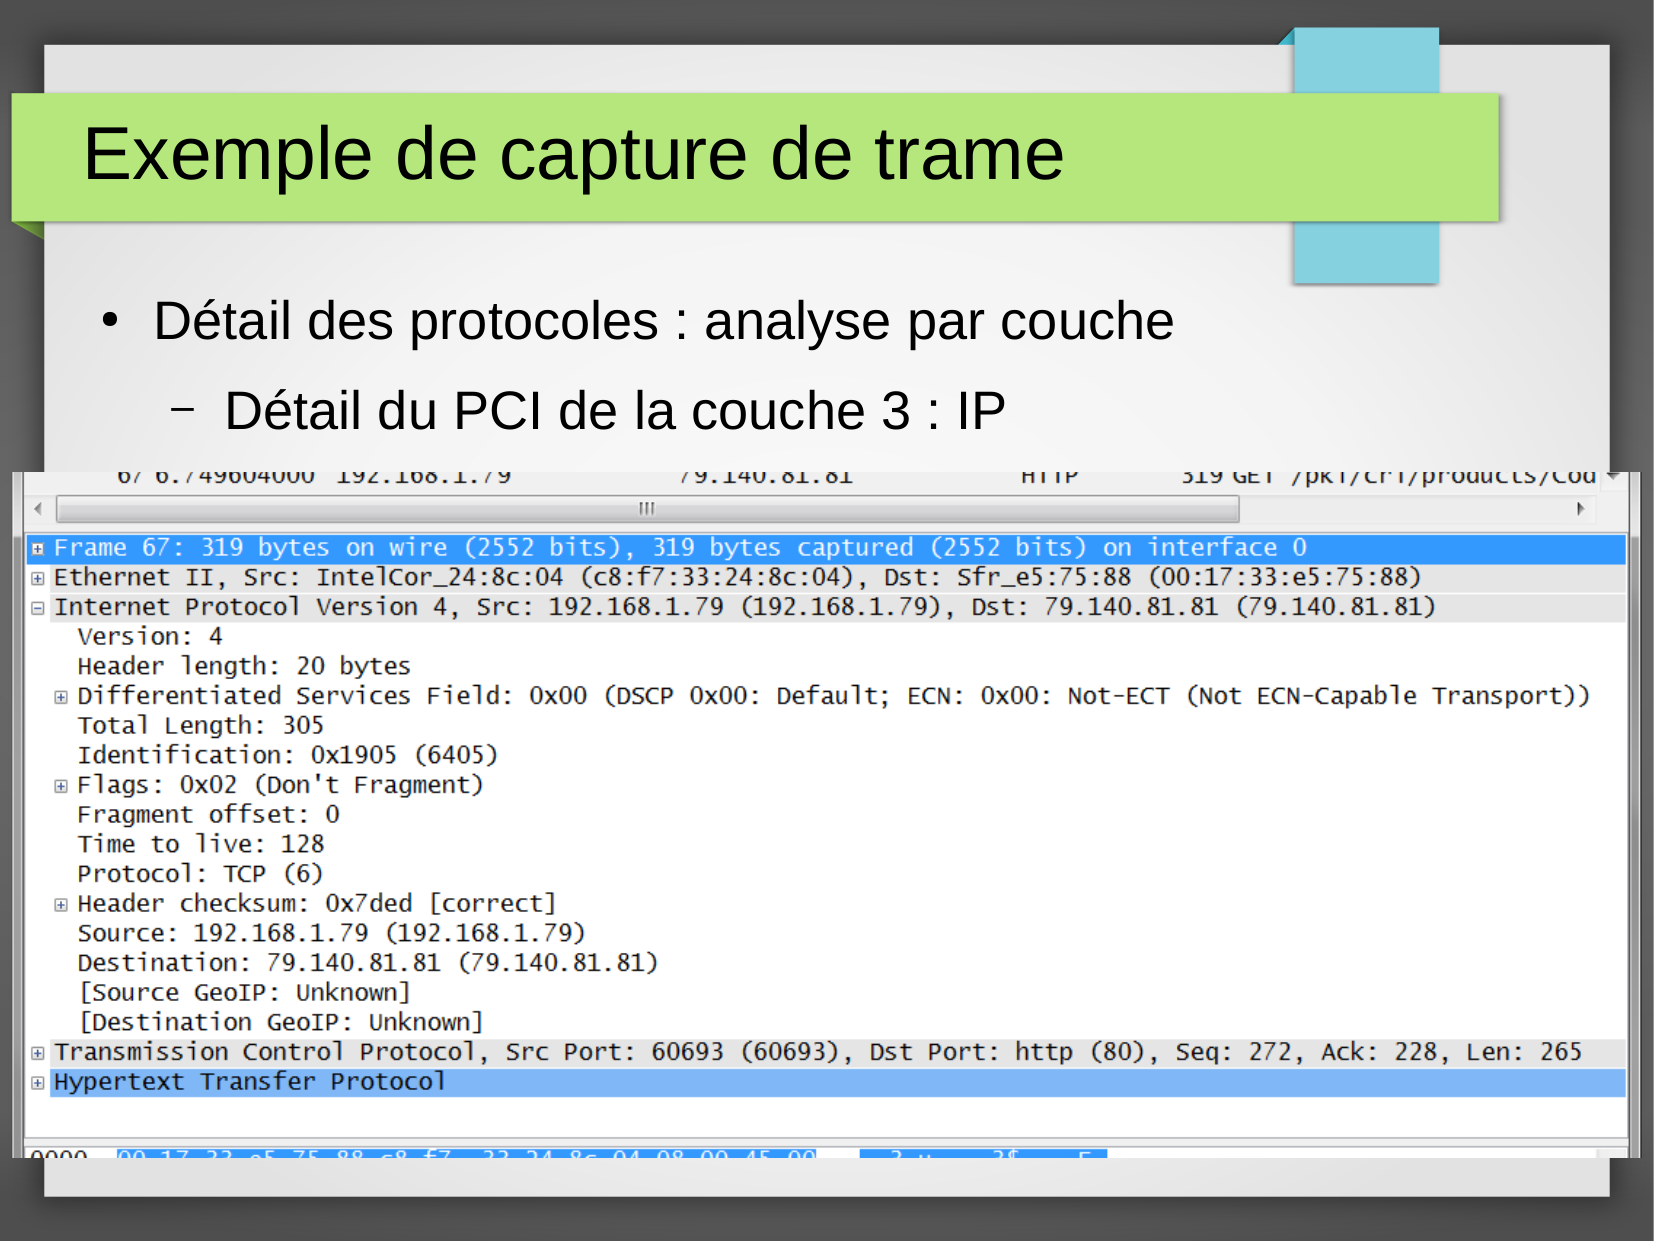

# Exemple de capture de trame
Détail des protocoles : analyse par couche
Détail du PCI de la couche 3 : IP